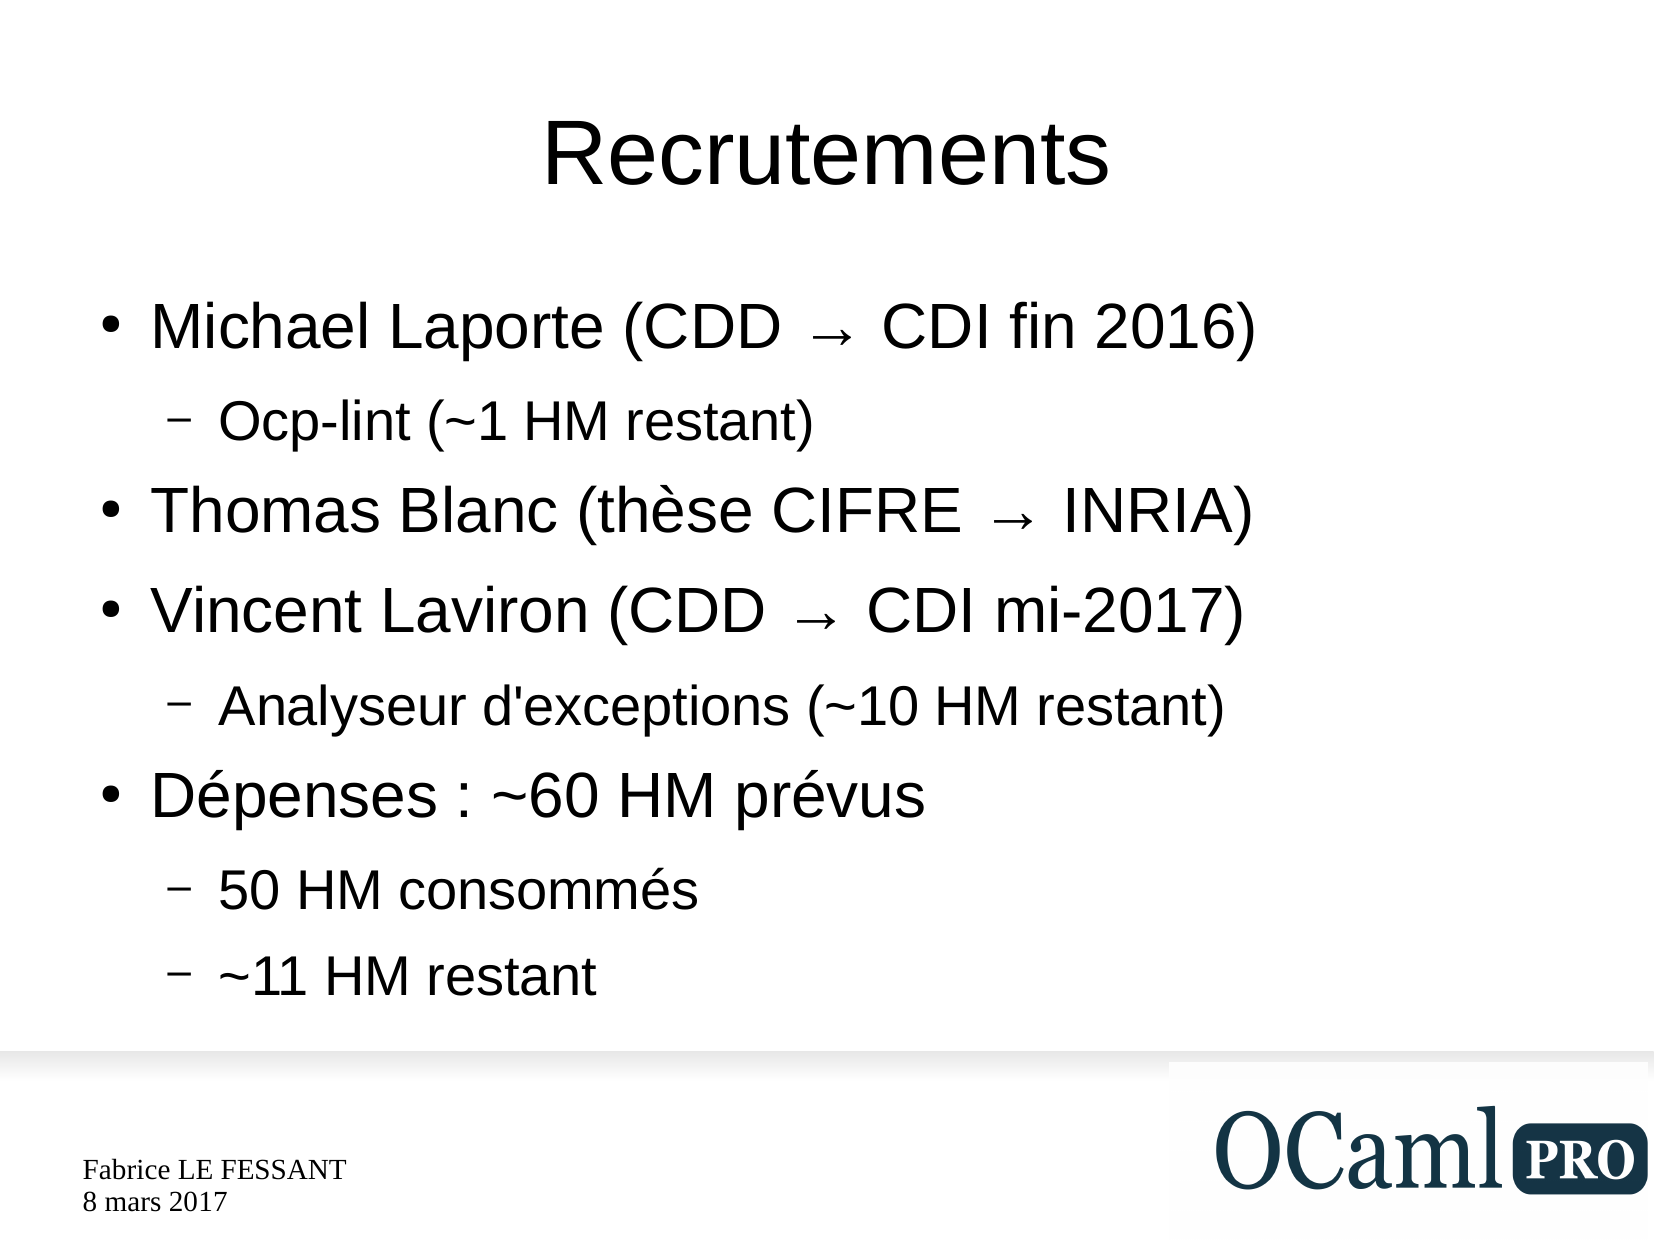

# Recrutements
Michael Laporte (CDD → CDI fin 2016)
Ocp-lint (~1 HM restant)
Thomas Blanc (thèse CIFRE → INRIA)
Vincent Laviron (CDD → CDI mi-2017)
Analyseur d'exceptions (~10 HM restant)
Dépenses : ~60 HM prévus
50 HM consommés
~11 HM restant